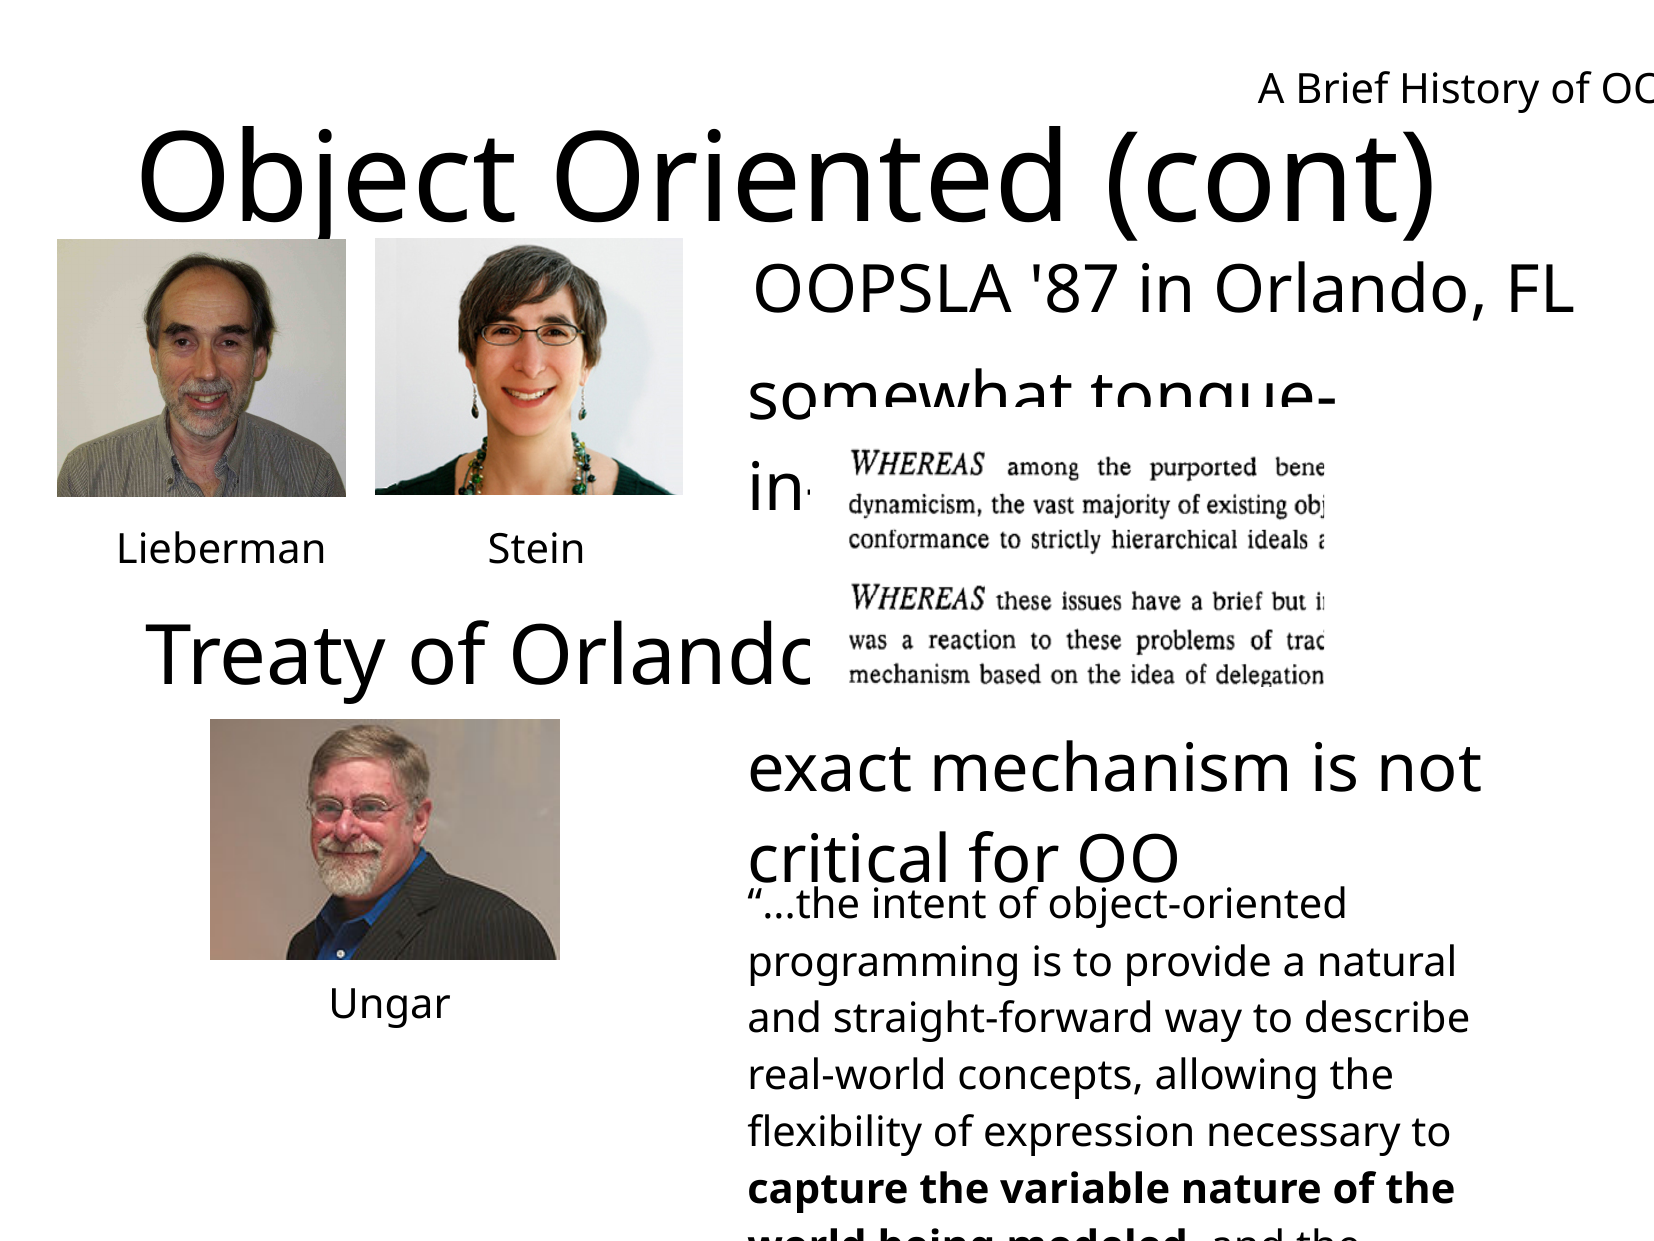

A Brief History of OO
Object Oriented (cont)
OOPSLA '87 in Orlando, FL
Stein
Lieberman
somewhat tongue-in-cheek:
Treaty of Orlando
exact mechanism is not critical for OO
Ungar
“...the intent of object-oriented programming is to provide a natural and straight-forward way to describe real-world concepts, allowing the flexibility of expression necessary to capture the variable nature of the world being modeled, and the dynamic ability to represent changing situations”